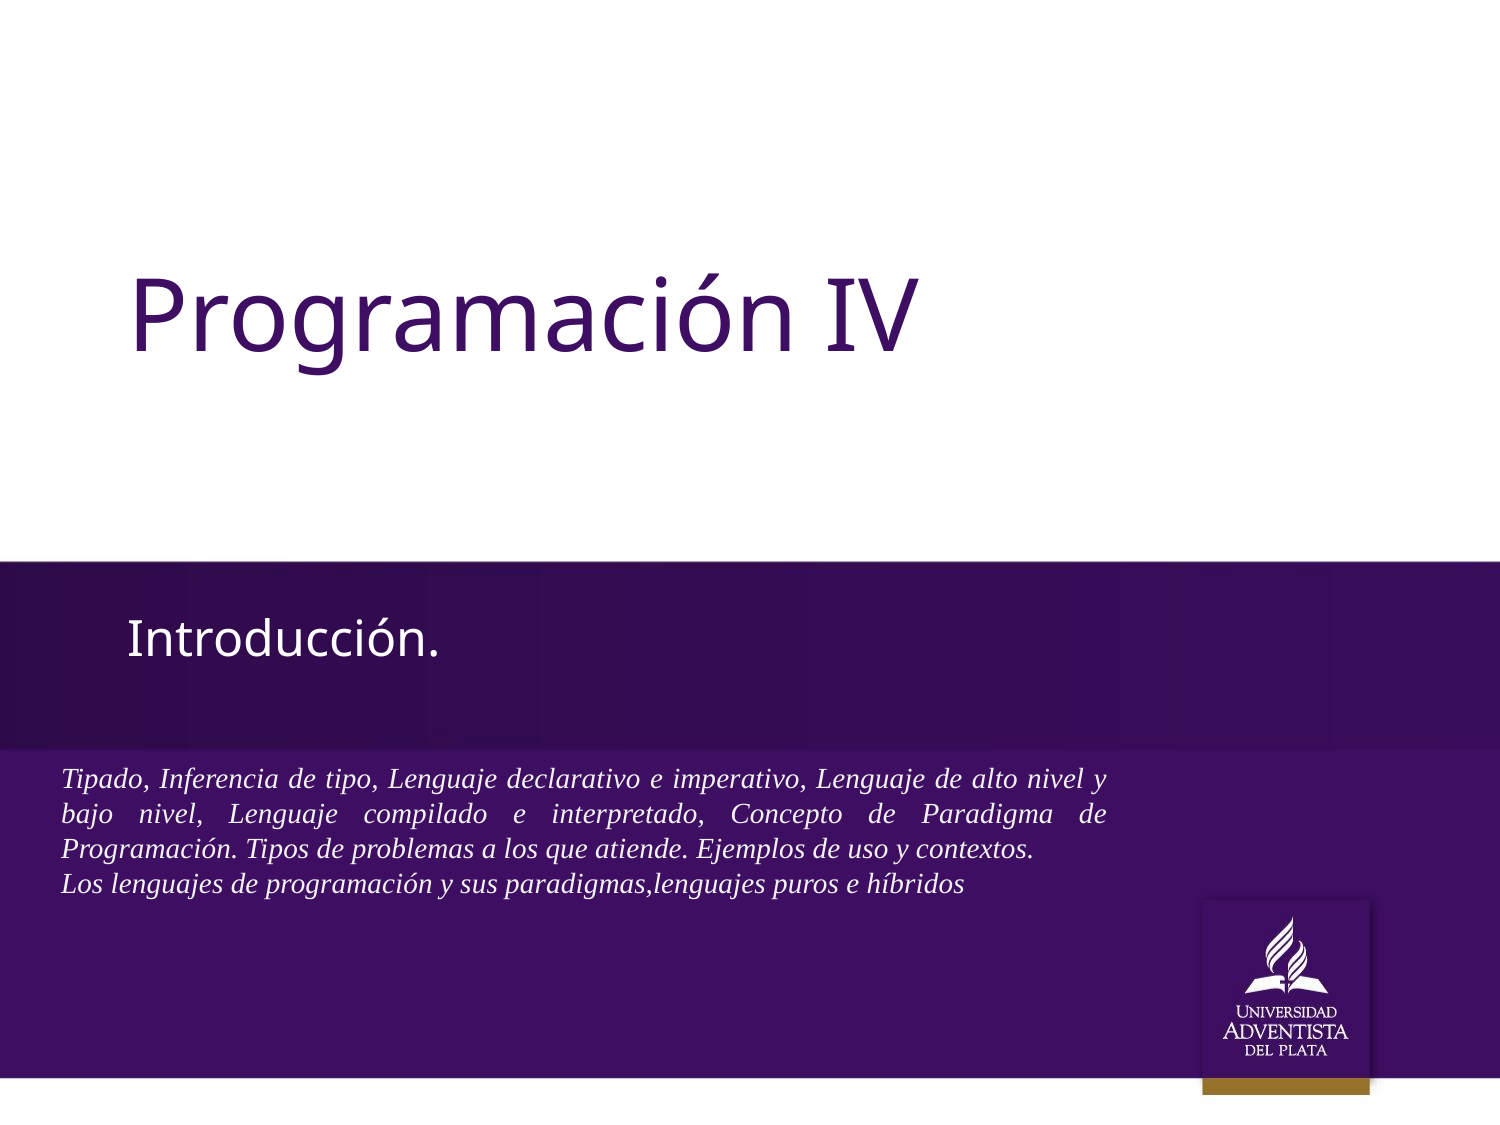

# Programación IV
Introducción.
Tipado, Inferencia de tipo, Lenguaje declarativo e imperativo, Lenguaje de alto nivel y bajo nivel, Lenguaje compilado e interpretado, Concepto de Paradigma de Programación. Tipos de problemas a los que atiende. Ejemplos de uso y contextos.
Los lenguajes de programación y sus paradigmas,lenguajes puros e híbridos